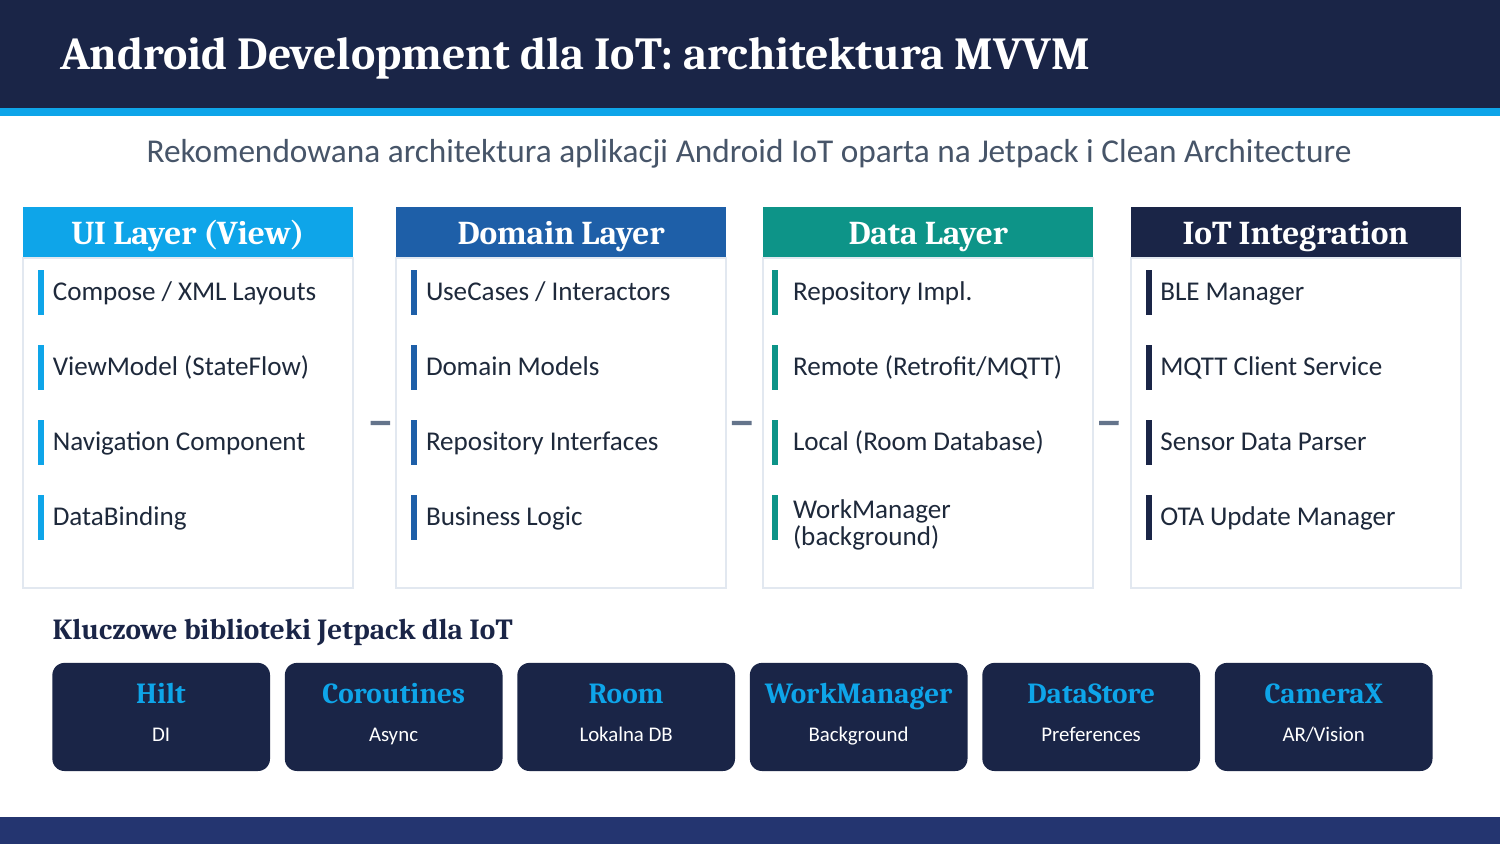

Android Development dla IoT: architektura MVVM
Rekomendowana architektura aplikacji Android IoT oparta na Jetpack i Clean Architecture
UI Layer (View)
Compose / XML Layouts
ViewModel (StateFlow)
Navigation Component
DataBinding
Domain Layer
UseCases / Interactors
Domain Models
Repository Interfaces
Business Logic
Data Layer
Repository Impl.
Remote (Retrofit/MQTT)
Local (Room Database)
WorkManager (background)
IoT Integration
BLE Manager
MQTT Client Service
Sensor Data Parser
OTA Update Manager
Kluczowe biblioteki Jetpack dla IoT
Hilt
Coroutines
Room
WorkManager
DataStore
CameraX
DI
Async
Lokalna DB
Background
Preferences
AR/Vision